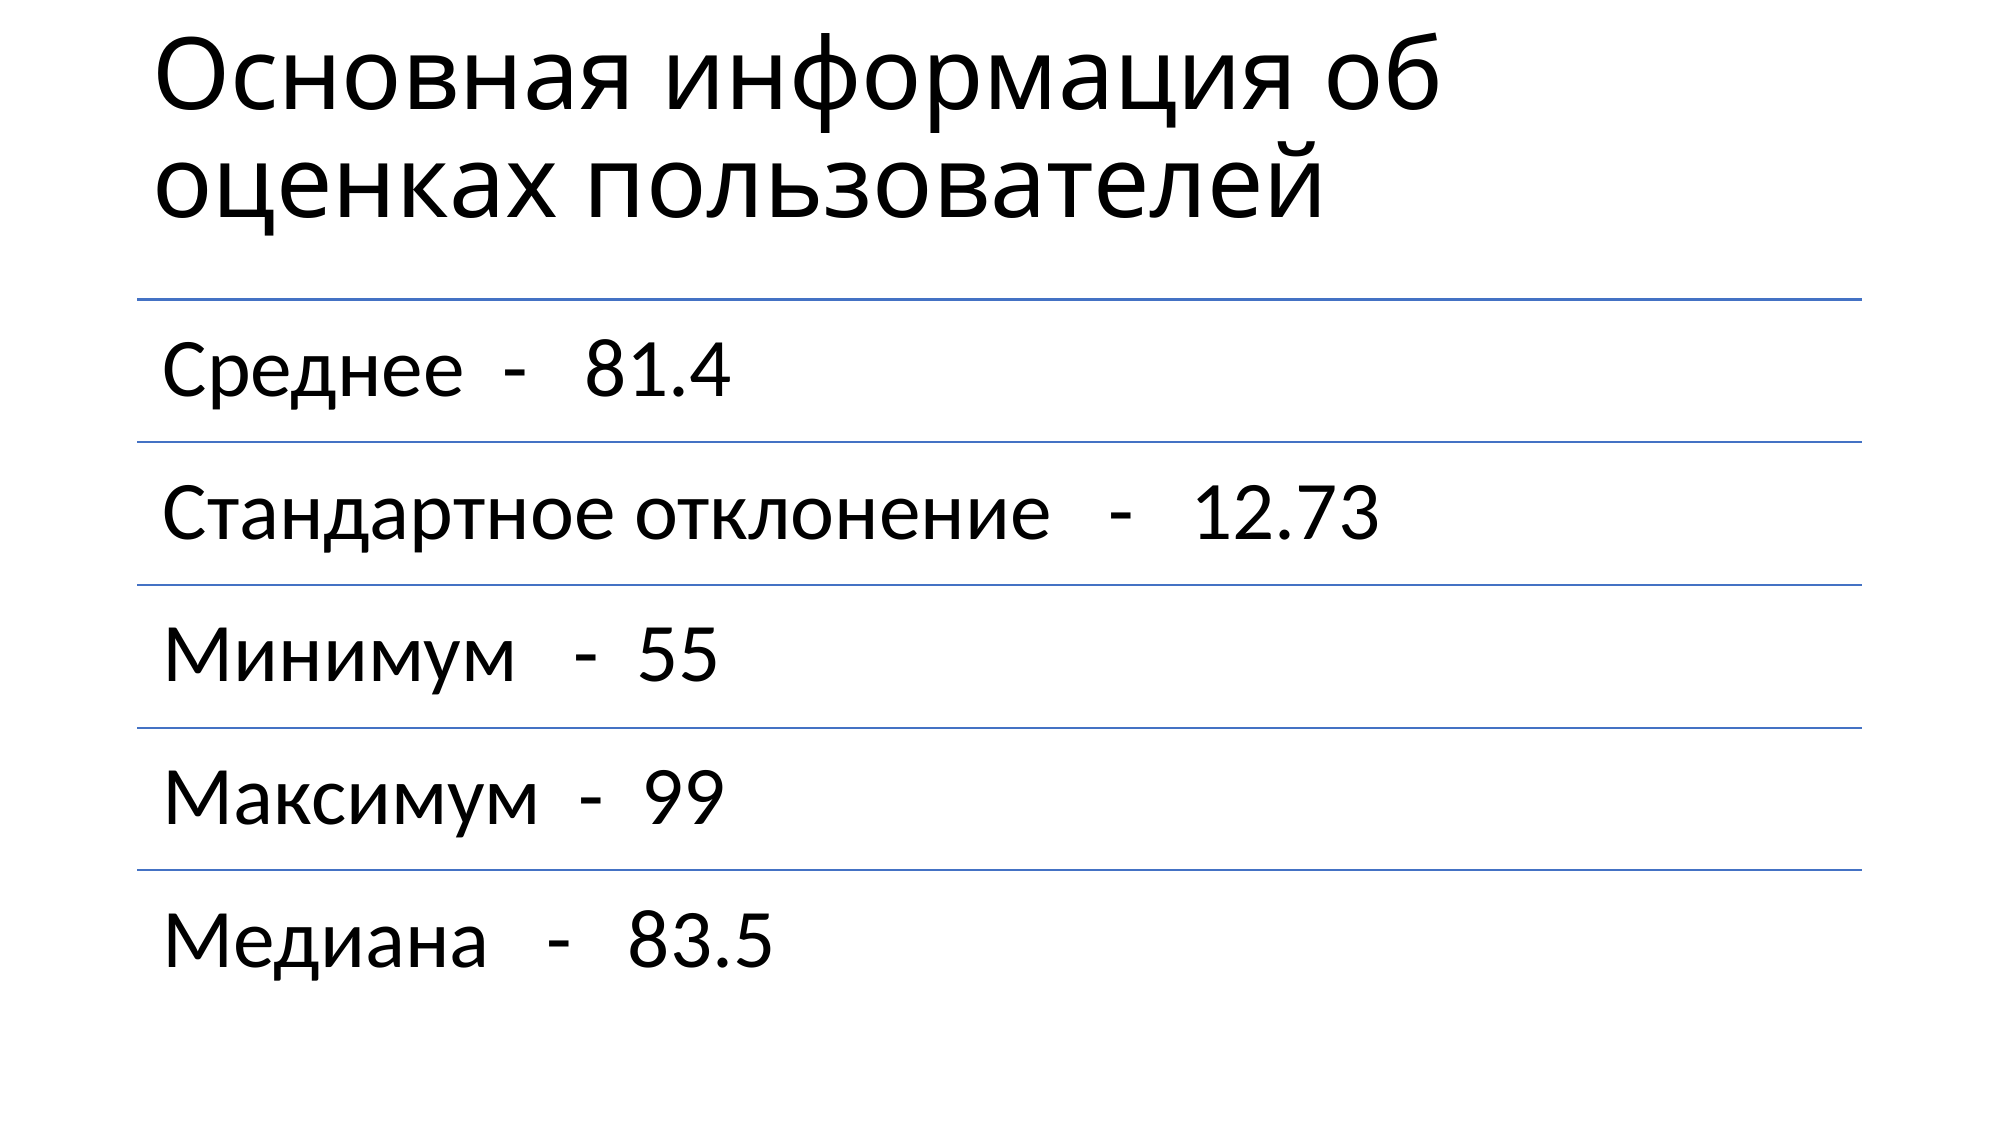

# Основная информация об оценках пользователей
Среднее  -   81.4
Стандартное отклонение   -   12.73
Минимум   -  55
Максимум  -  99
Медиана   -   83.5